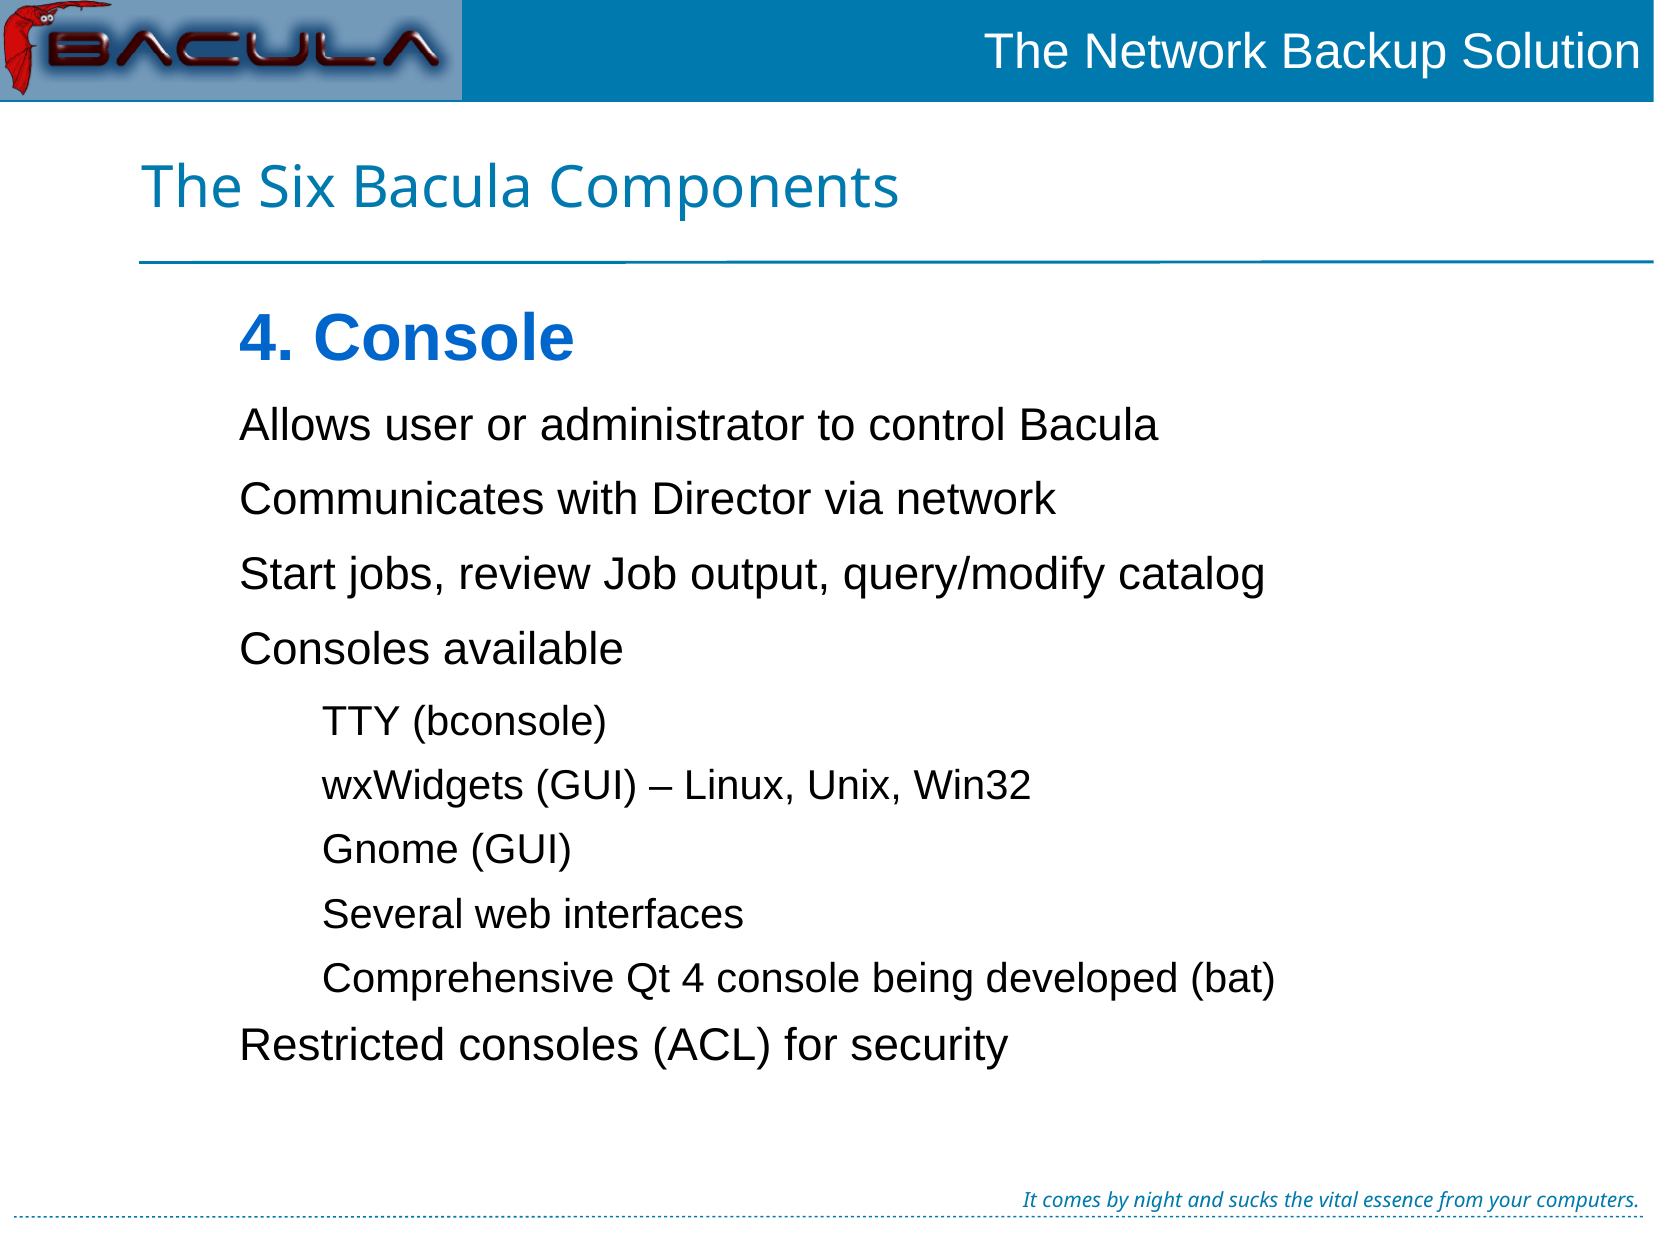

# The Six Bacula Components
4. Console
Allows user or administrator to control Bacula
Communicates with Director via network
Start jobs, review Job output, query/modify catalog
Consoles available
TTY (bconsole)
wxWidgets (GUI) – Linux, Unix, Win32
Gnome (GUI)
Several web interfaces
Comprehensive Qt 4 console being developed (bat)
Restricted consoles (ACL) for security